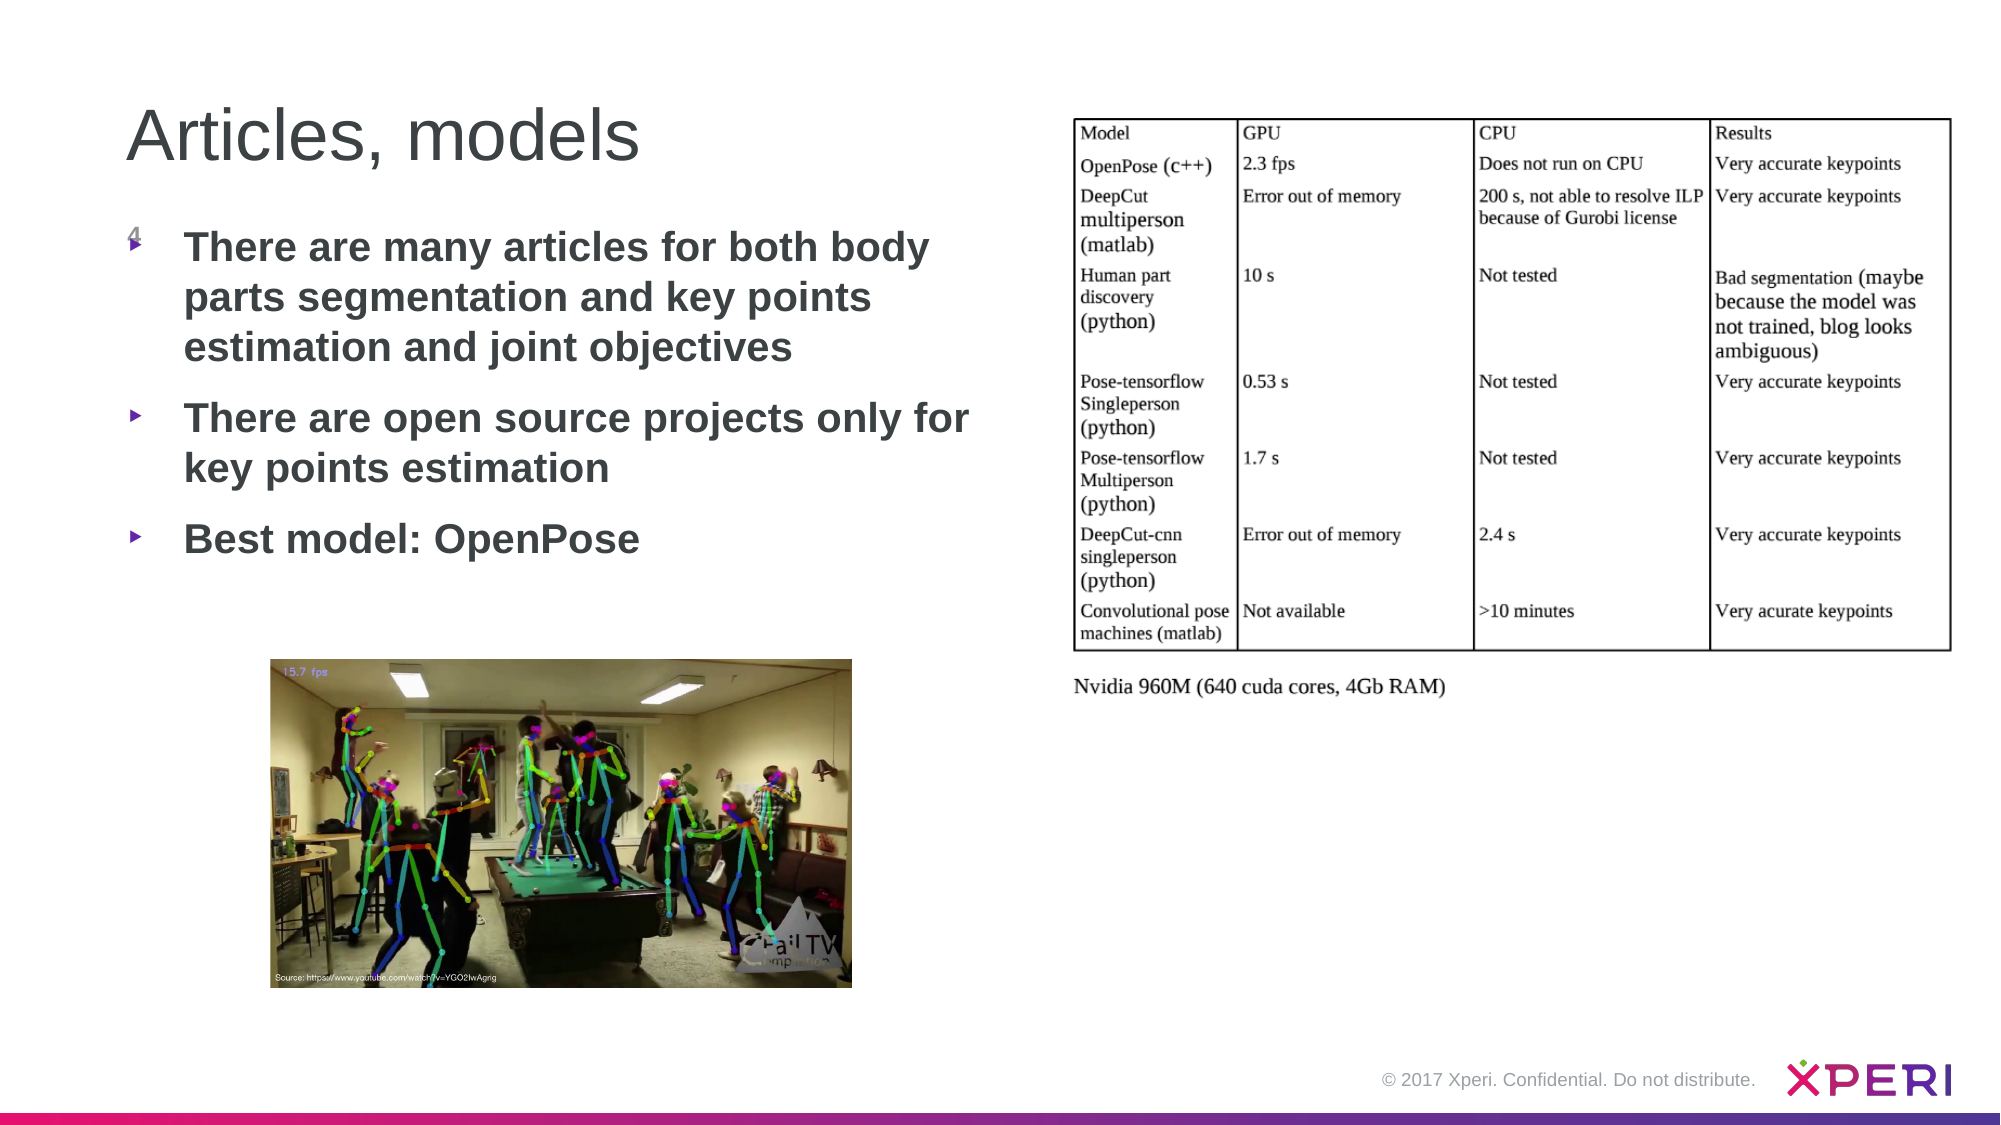

#
Articles, models
There are many articles for both body parts segmentation and key points estimation and joint objectives
There are open source projects only for key points estimation
Best model: OpenPose